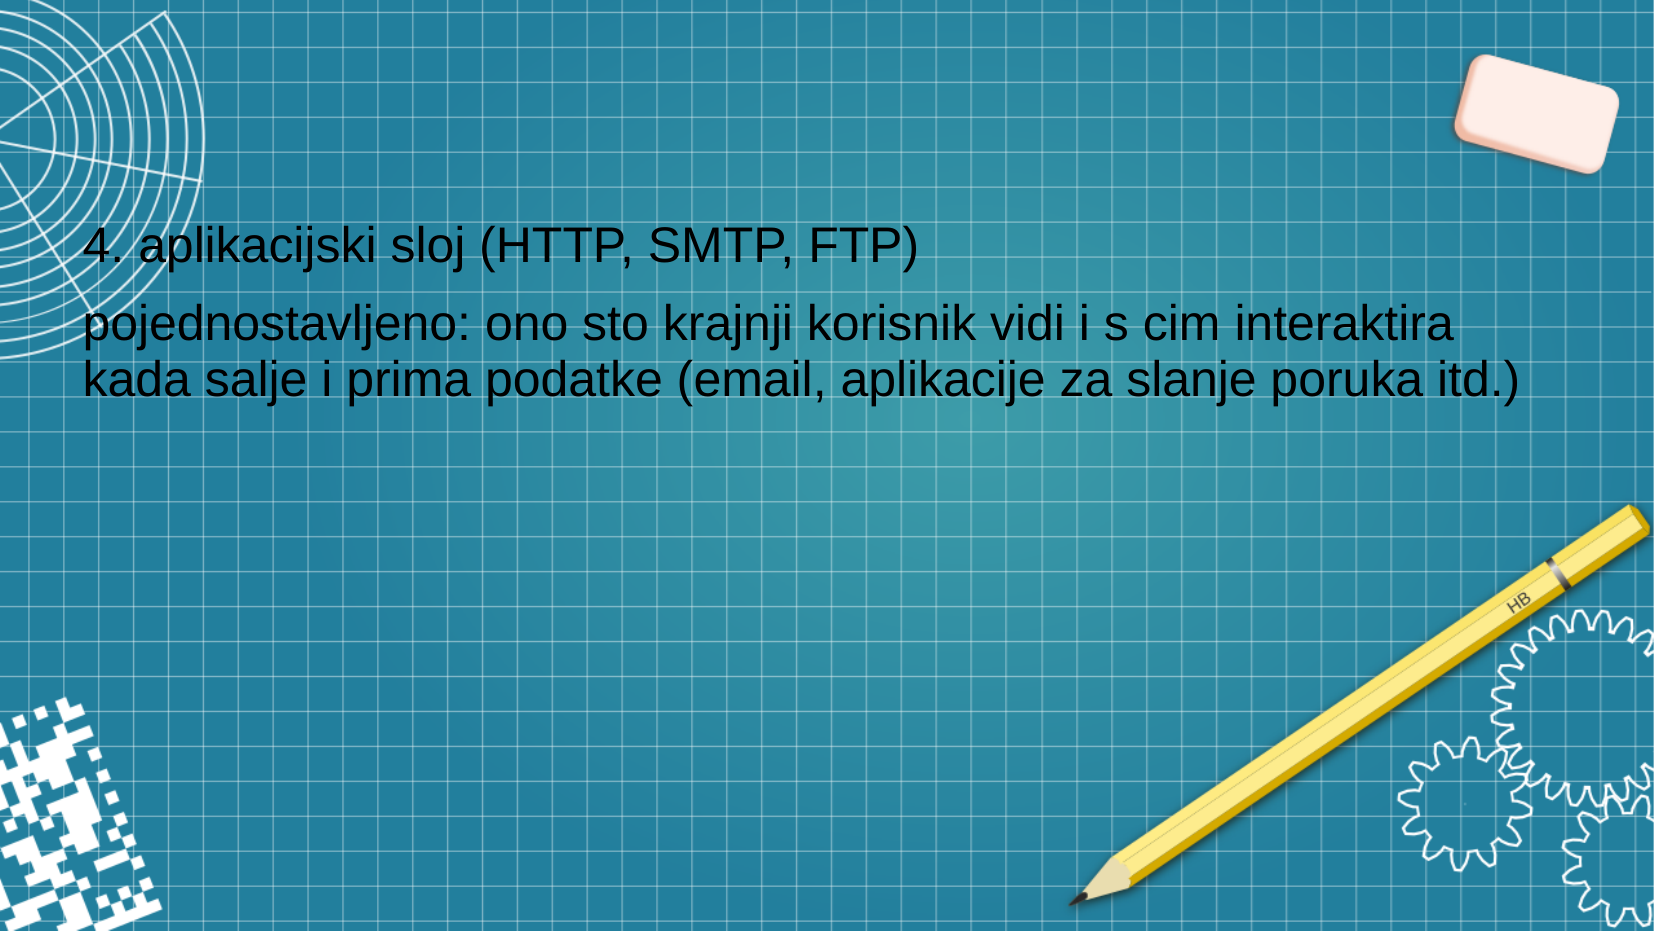

#
4. aplikacijski sloj (HTTP, SMTP, FTP)
pojednostavljeno: ono sto krajnji korisnik vidi i s cim interaktira kada salje i prima podatke (email, aplikacije za slanje poruka itd.)